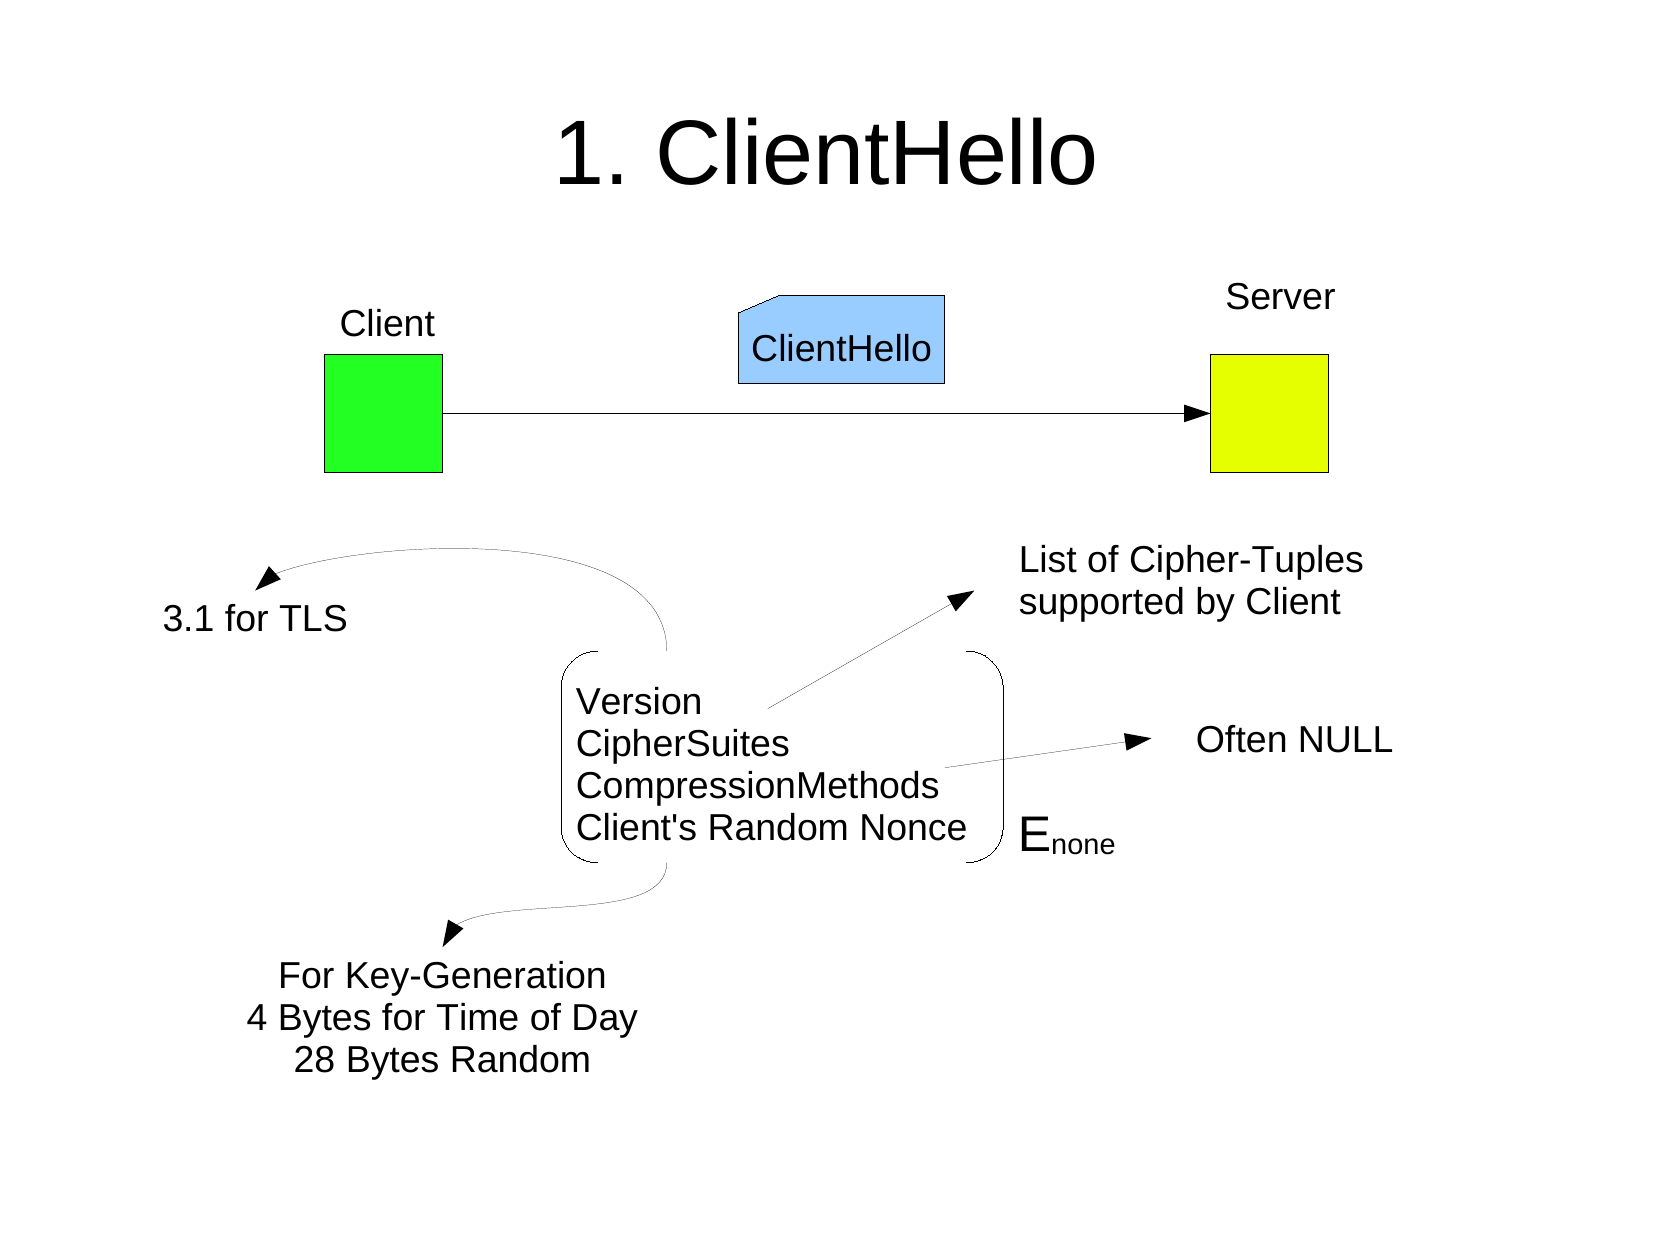

# 1. ClientHello
Server
Client
ClientHello
List of Cipher-Tuples
supported by Client
3.1 for TLS
Version
CipherSuites
CompressionMethods
Client's Random Nonce
Often NULL
Enone
For Key-Generation
4 Bytes for Time of Day
28 Bytes Random